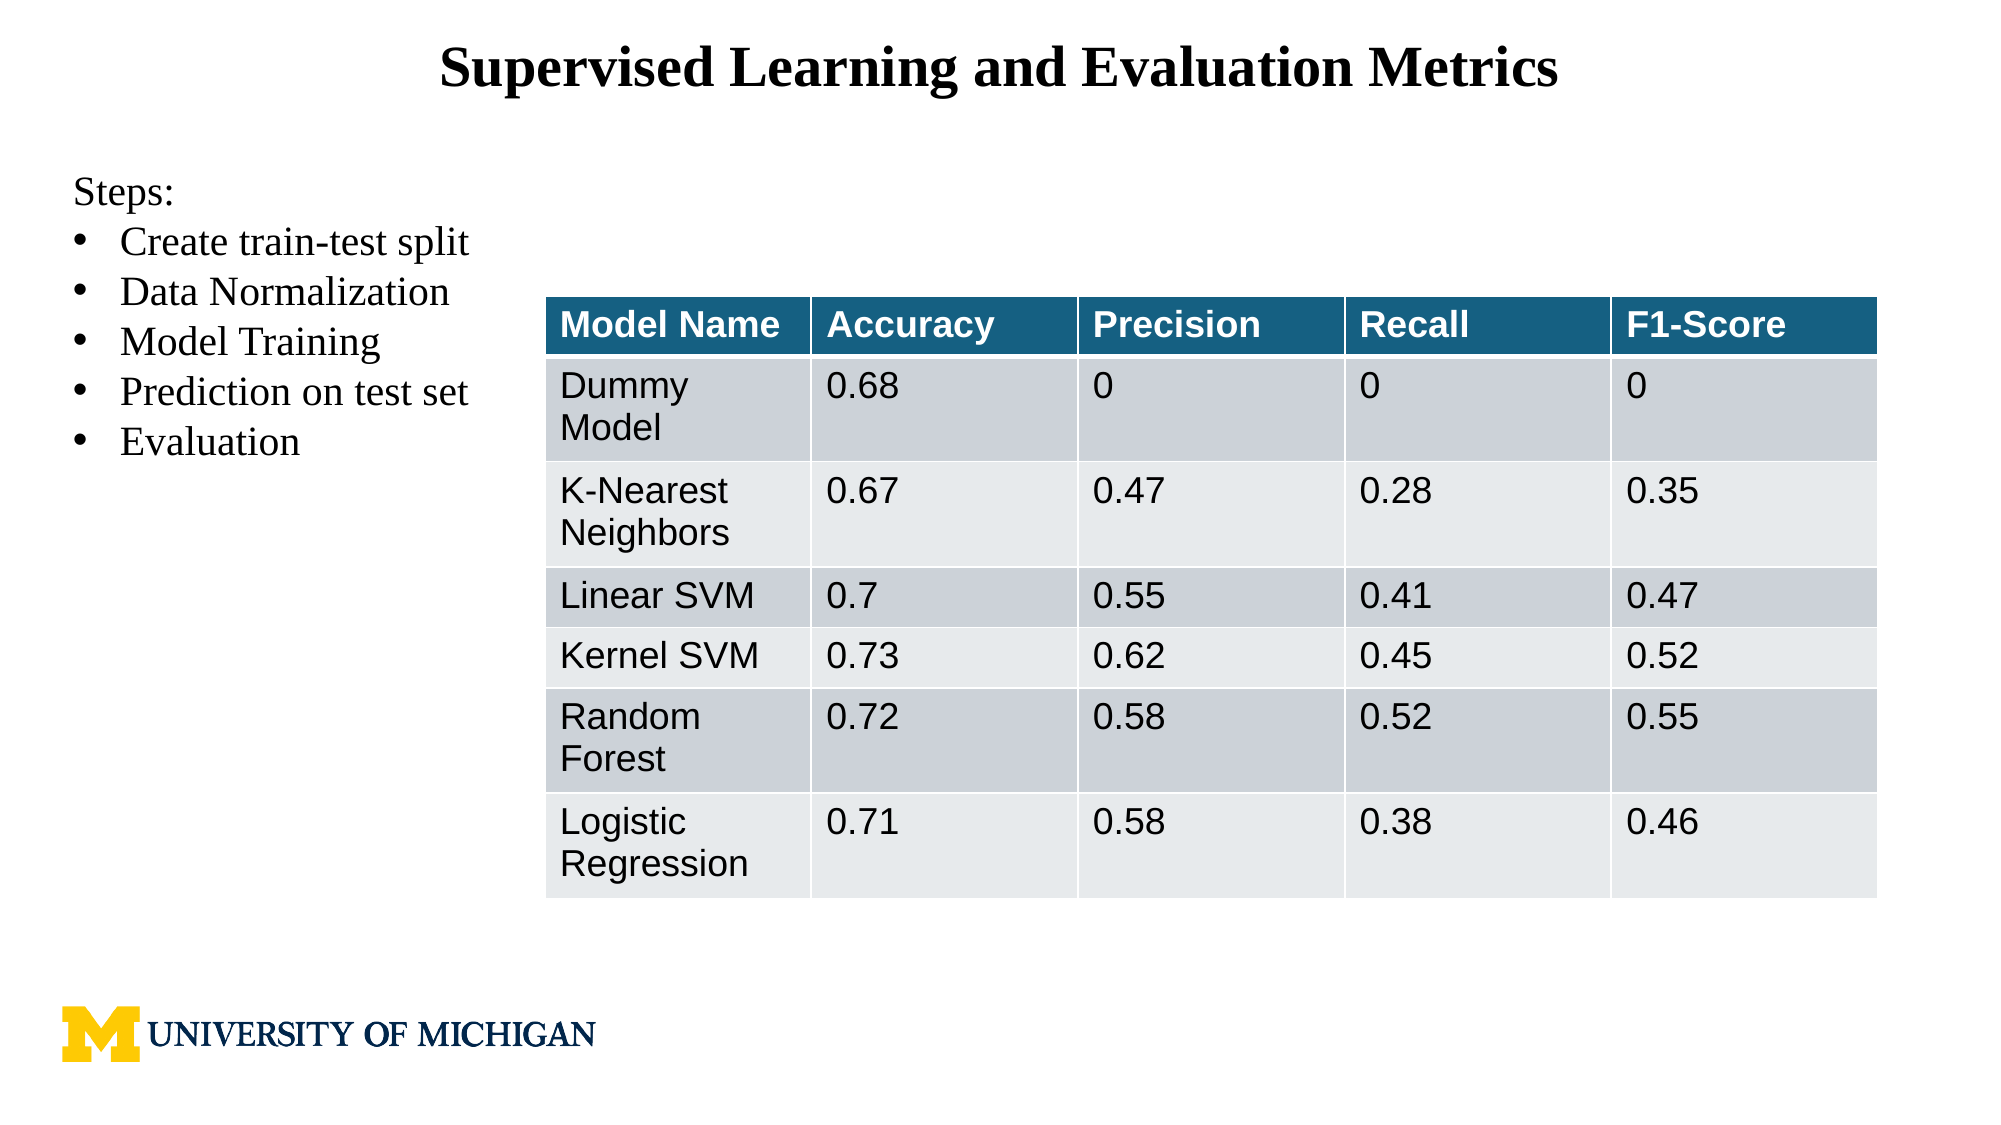

Supervised Learning and Evaluation Metrics
Steps:
Create train-test split
Data Normalization
Model Training
Prediction on test set
Evaluation
| Model Name | Accuracy | Precision | Recall | F1-Score |
| --- | --- | --- | --- | --- |
| Dummy Model | 0.68 | 0 | 0 | 0 |
| K-Nearest Neighbors | 0.67 | 0.47 | 0.28 | 0.35 |
| Linear SVM | 0.7 | 0.55 | 0.41 | 0.47 |
| Kernel SVM | 0.73 | 0.62 | 0.45 | 0.52 |
| Random Forest | 0.72 | 0.58 | 0.52 | 0.55 |
| Logistic Regression | 0.71 | 0.58 | 0.38 | 0.46 |